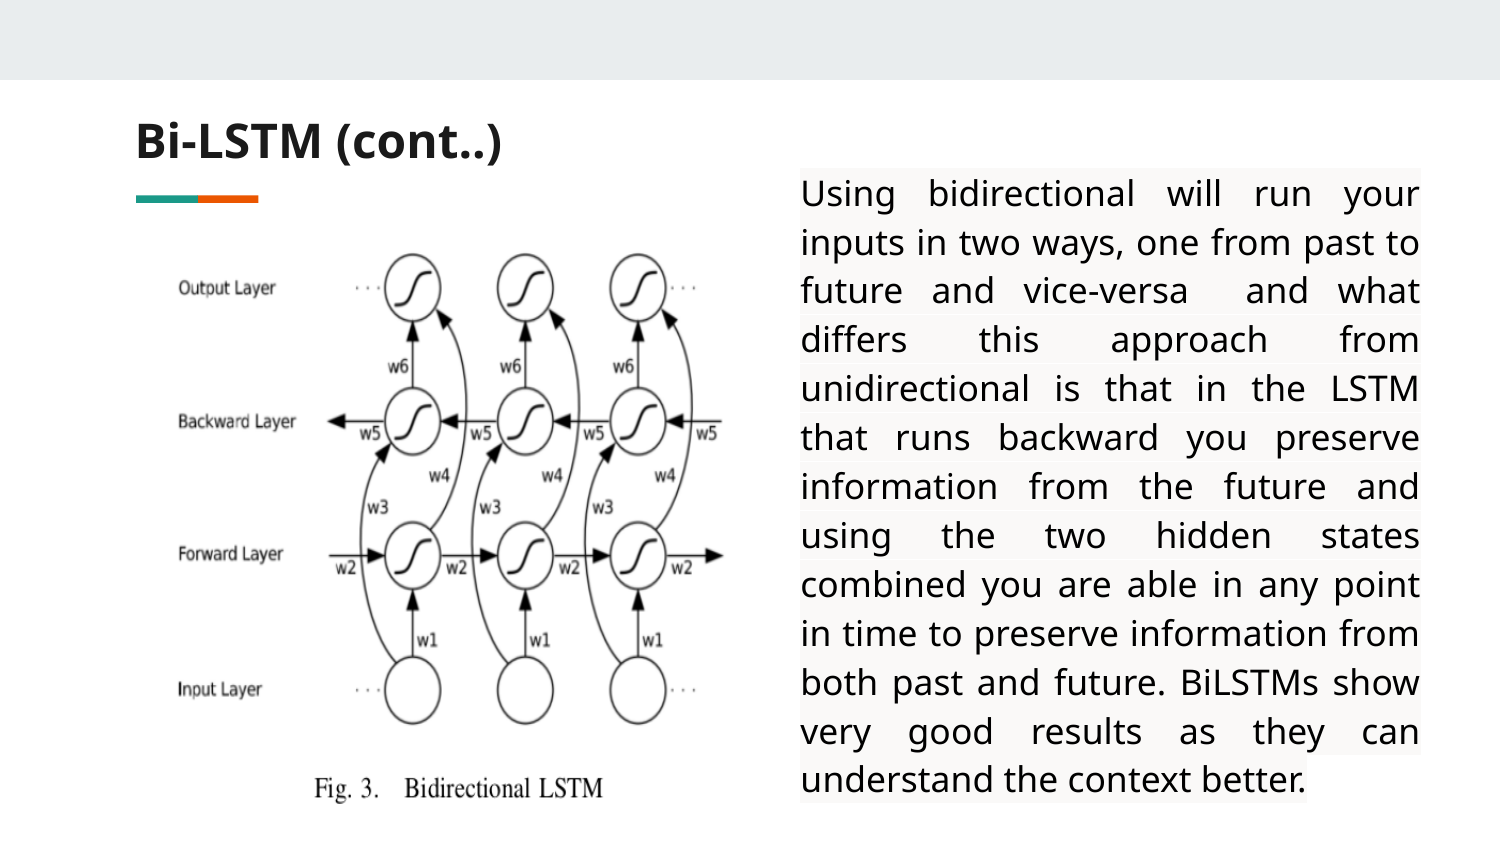

# Bi-LSTM (cont..)
Using bidirectional will run your inputs in two ways, one from past to future and vice-versa and what differs this approach from unidirectional is that in the LSTM that runs backward you preserve information from the future and using the two hidden states combined you are able in any point in time to preserve information from both past and future. BiLSTMs show very good results as they can understand the context better.